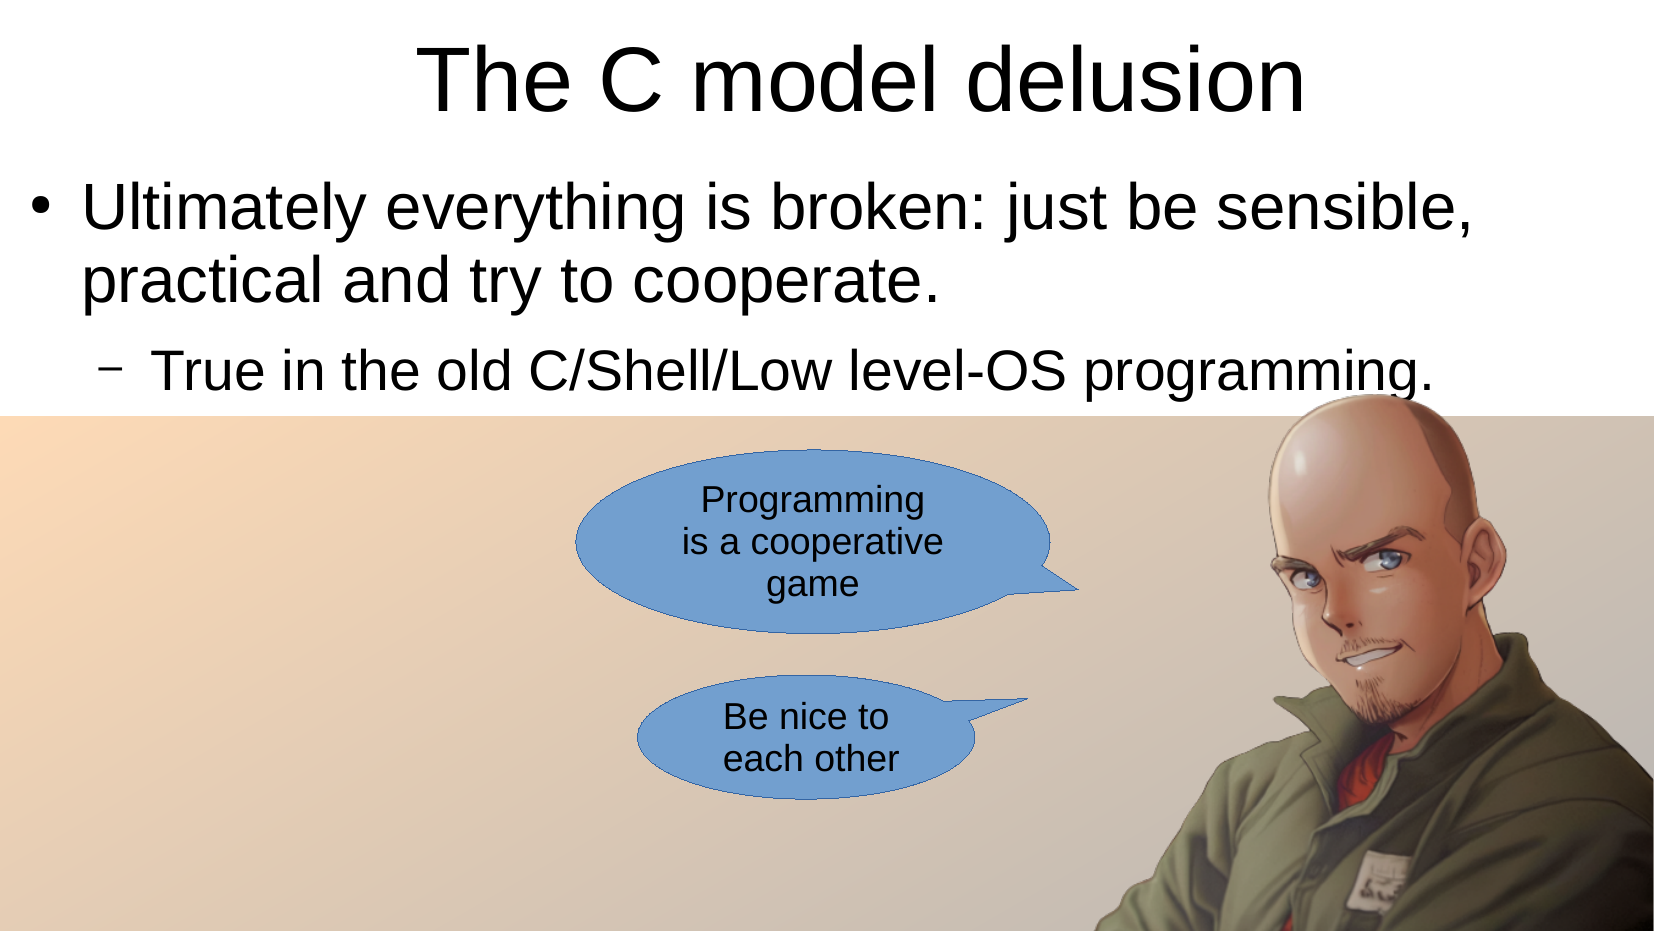

# The C model delusion
Ultimately everything is broken: just be sensible, practical and try to cooperate.
True in the old C/Shell/Low level-OS programming.
In Java/C#/Haskell a bunch of things are actually guaranteed by the language.
Java has 'security bugs/fix' because it has a security model: some properties that they promise.
C/C++: no such thing as a security fix, nothing is actually promised by the language.
Programming
is a cooperative game
Be nice to
 each other